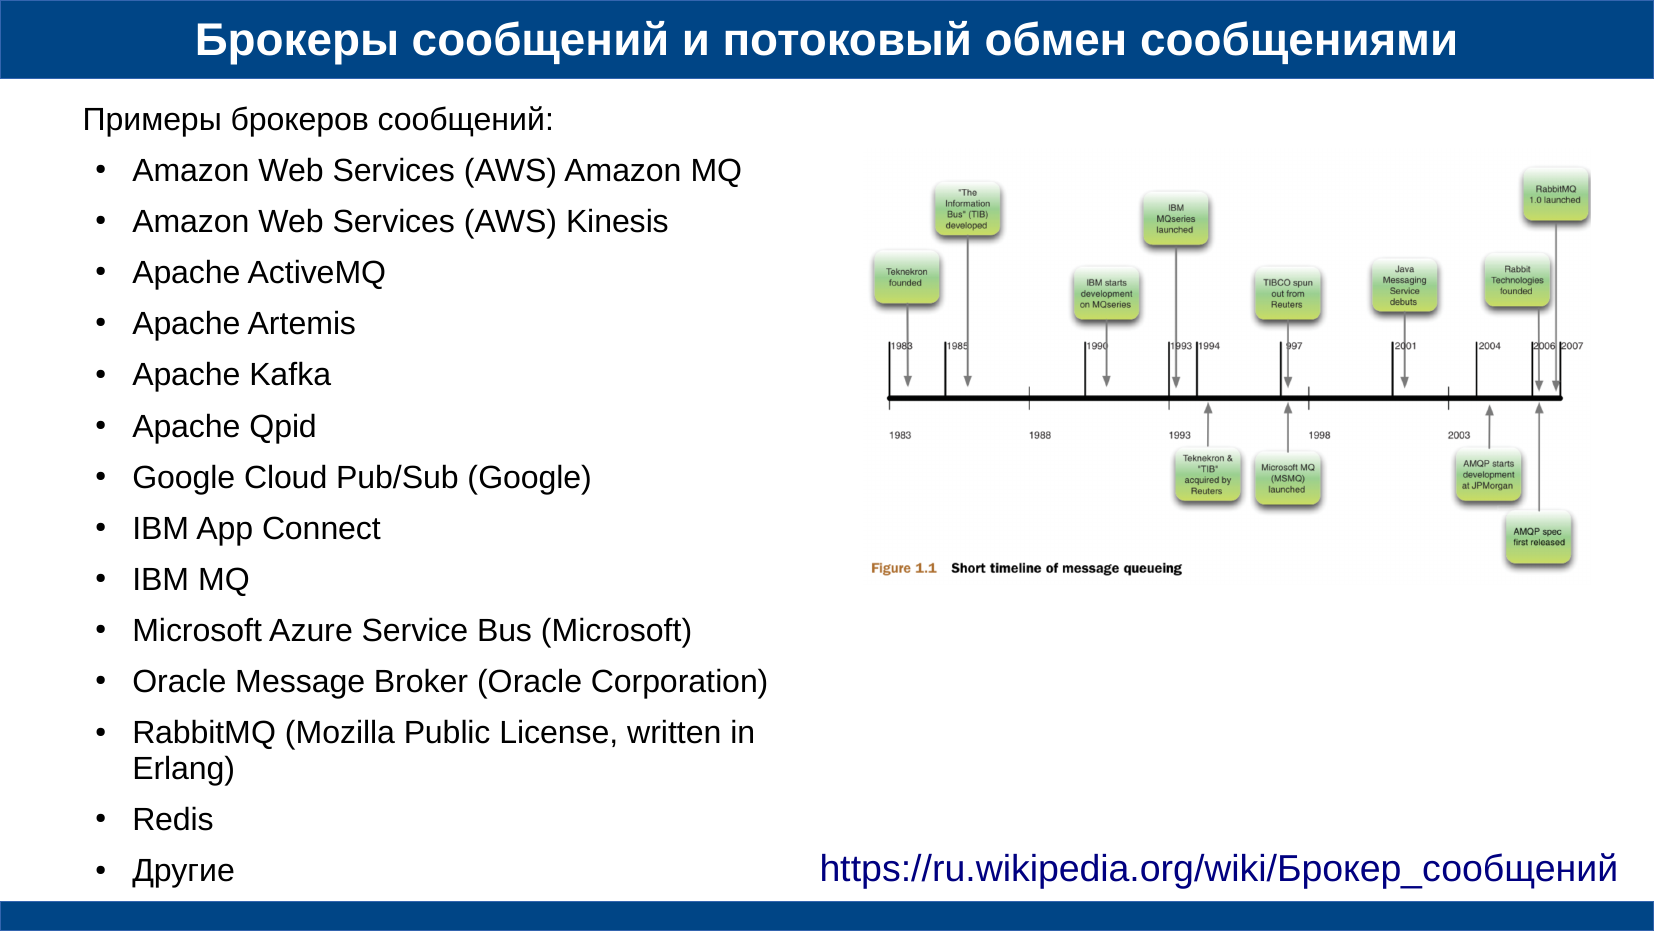

# Брокеры сообщений и потоковый обмен сообщениями
Примеры брокеров сообщений:
Amazon Web Services (AWS) Amazon MQ
Amazon Web Services (AWS) Kinesis
Apache ActiveMQ
Apache Artemis
Apache Kafka
Apache Qpid
Google Cloud Pub/Sub (Google)
IBM App Connect
IBM MQ
Microsoft Azure Service Bus (Microsoft)
Oracle Message Broker (Oracle Corporation)
RabbitMQ (Mozilla Public License, written in Erlang)
Redis
Другие
https://ru.wikipedia.org/wiki/Брокер_сообщений